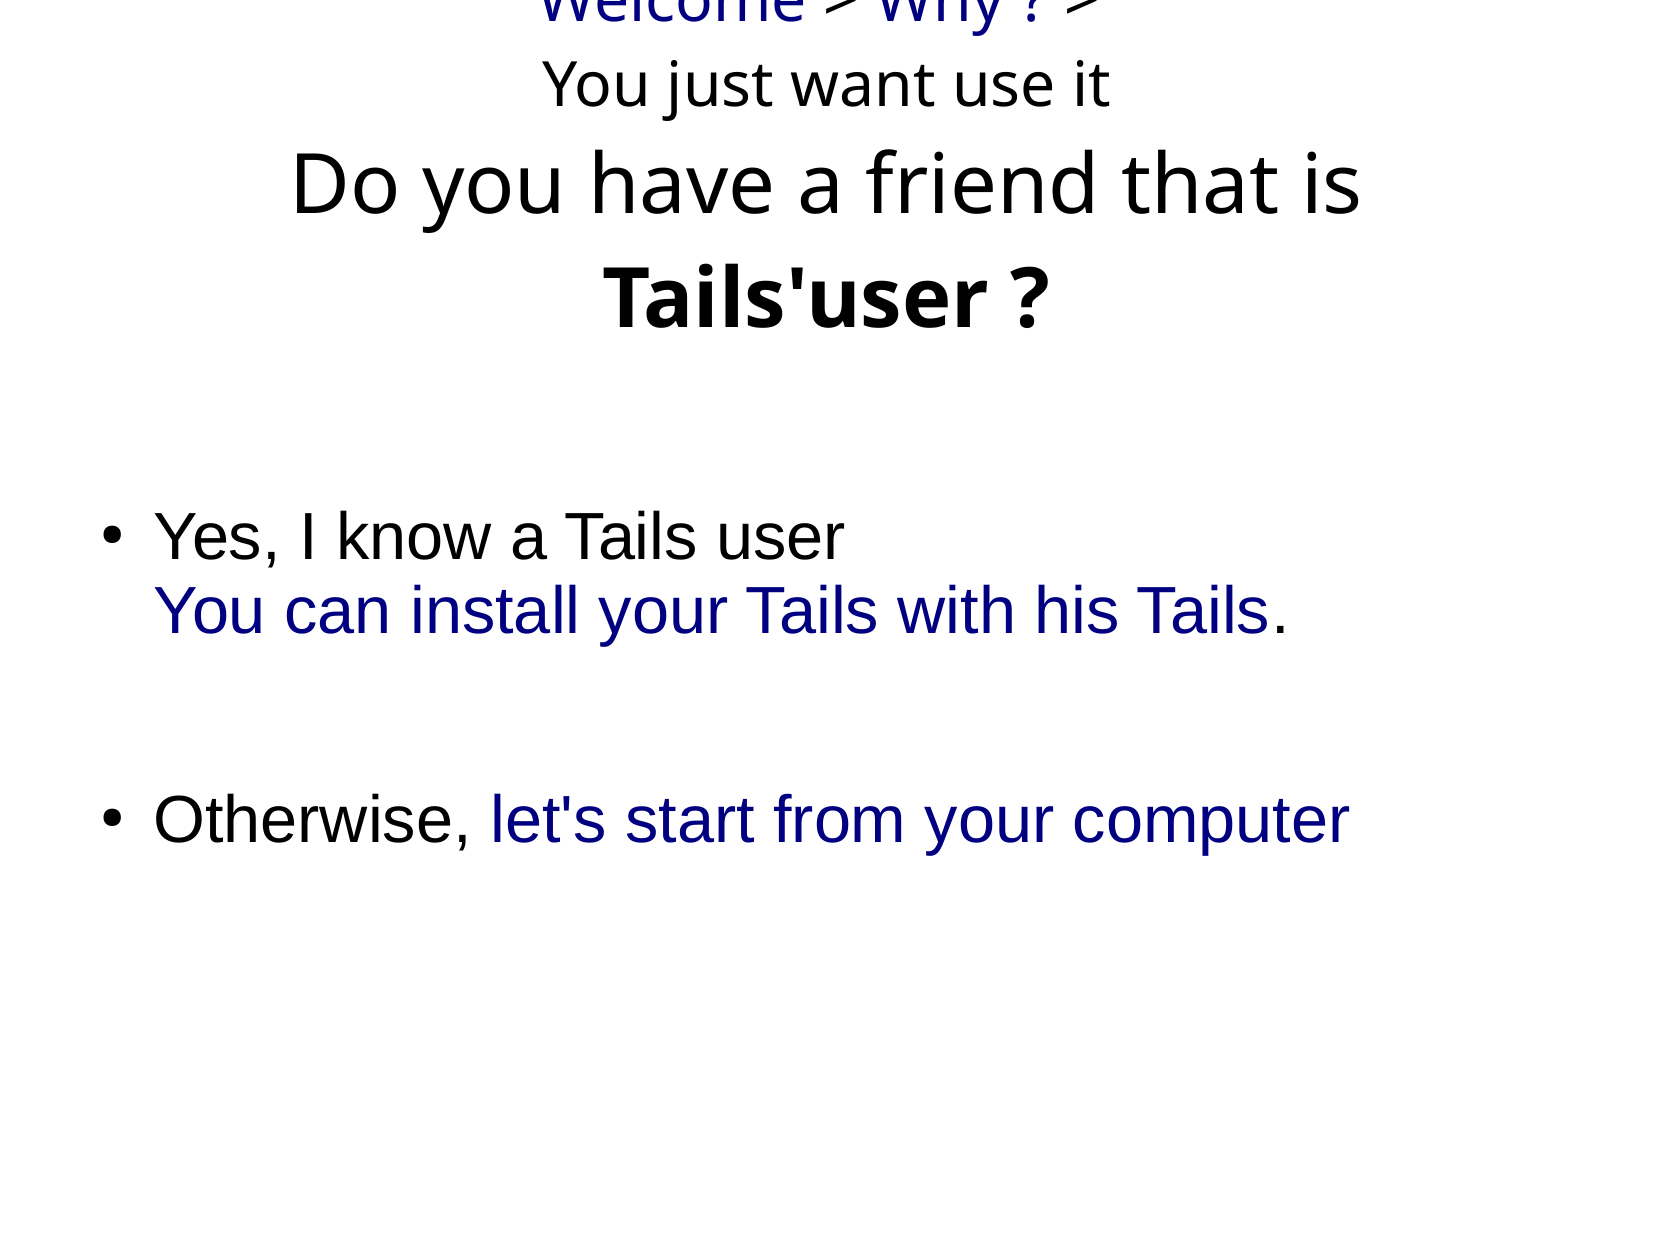

# Welcome > Why ? > You just want use it Do you have a friend that is Tails'user ?
Yes, I know a Tails userYou can install your Tails with his Tails.
Otherwise, let's start from your computer